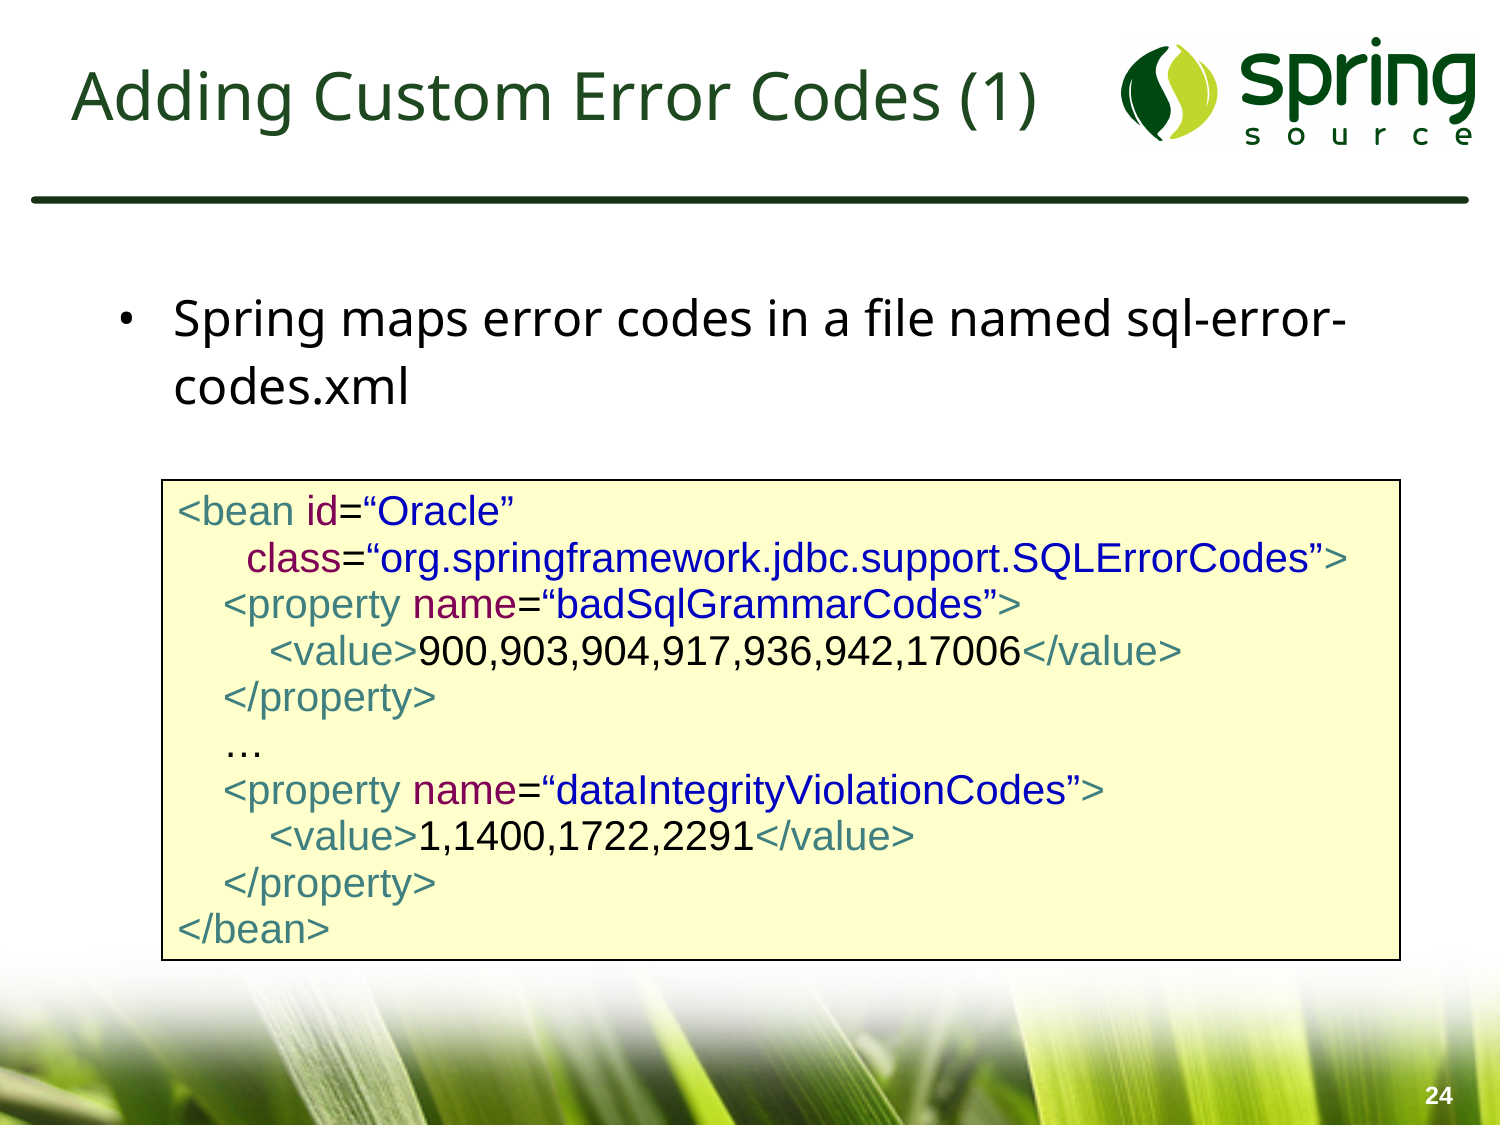

# Adding Custom Error Codes (1)
Spring maps error codes in a file named sql-error-codes.xml
<bean id=“Oracle”
 class=“org.springframework.jdbc.support.SQLErrorCodes”>
 <property name=“badSqlGrammarCodes”>
 <value>900,903,904,917,936,942,17006</value>
 </property>
 …
 <property name=“dataIntegrityViolationCodes”>
 <value>1,1400,1722,2291</value>
 </property>
</bean>